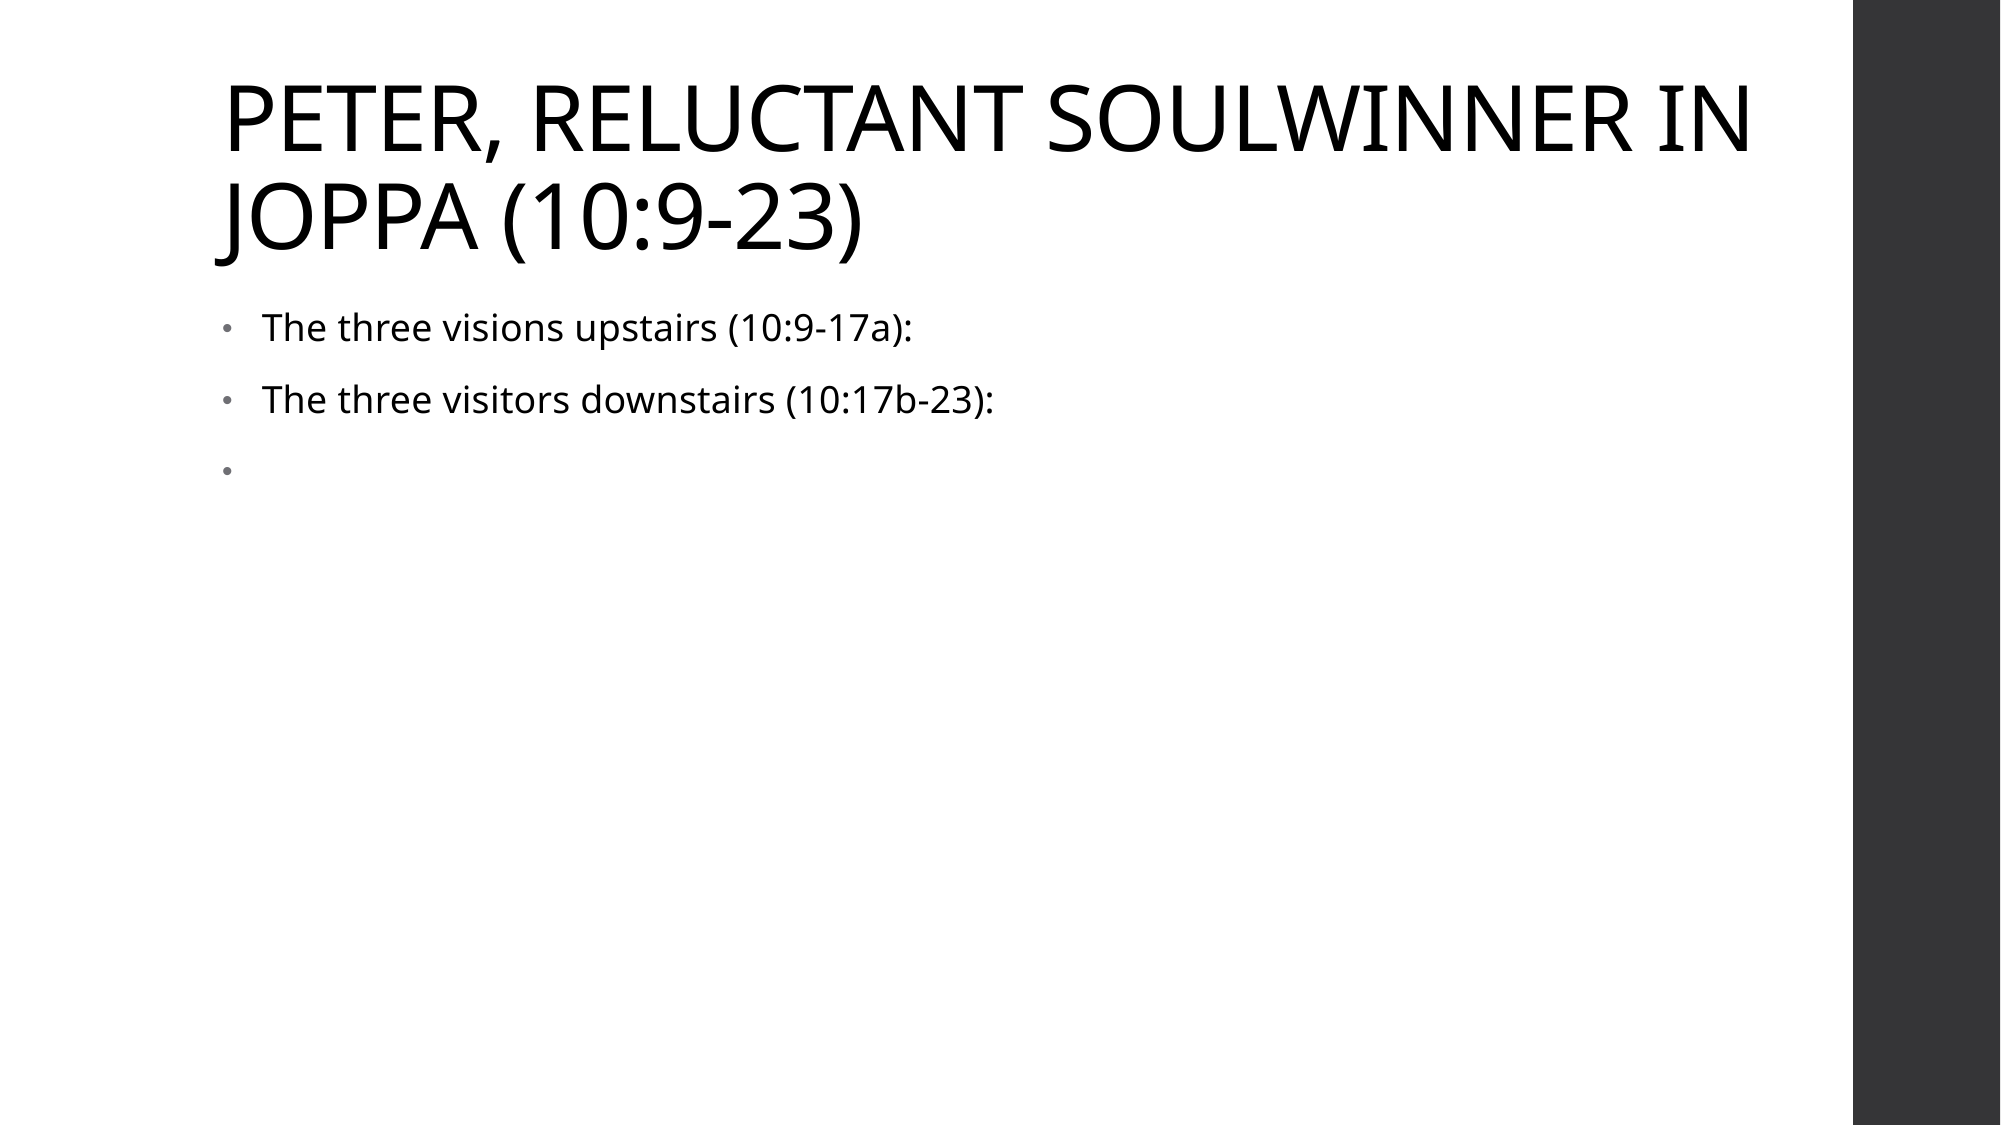

# PETER, RELUCTANT SOULWINNER IN JOPPA (10:9-23)
 The three visions upstairs (10:9-17a):
 The three visitors downstairs (10:17b-23):